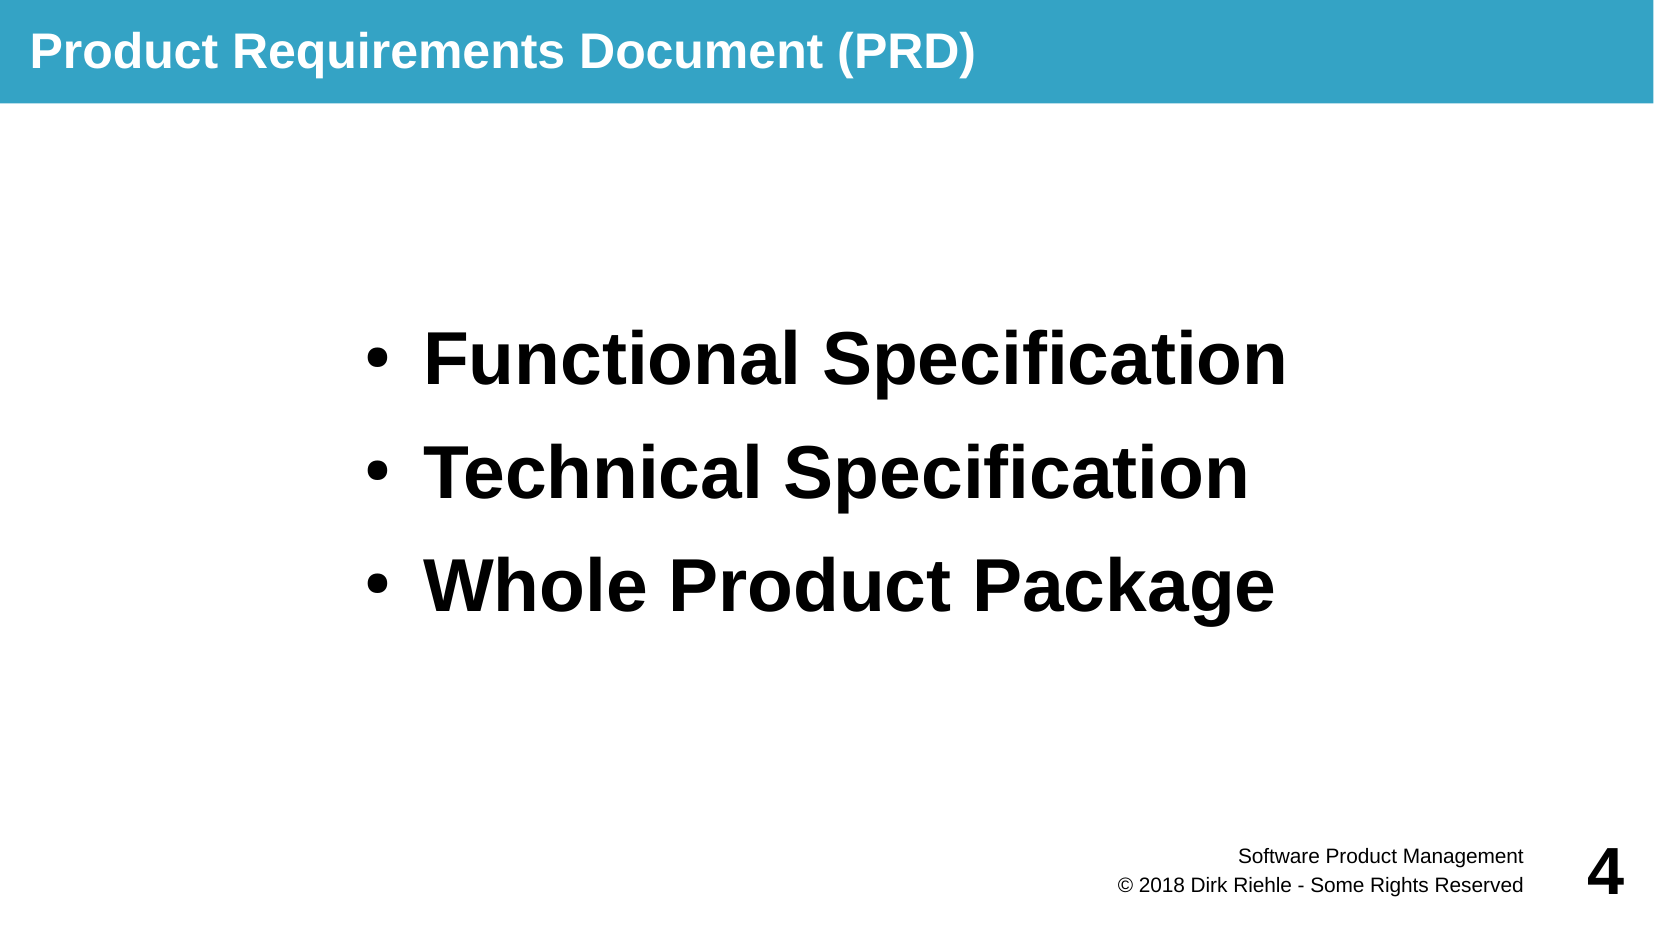

# Product Requirements Document (PRD)
Functional Specification
Technical Specification
Whole Product Package
Software Product Management
4
© 2018 Dirk Riehle - Some Rights Reserved